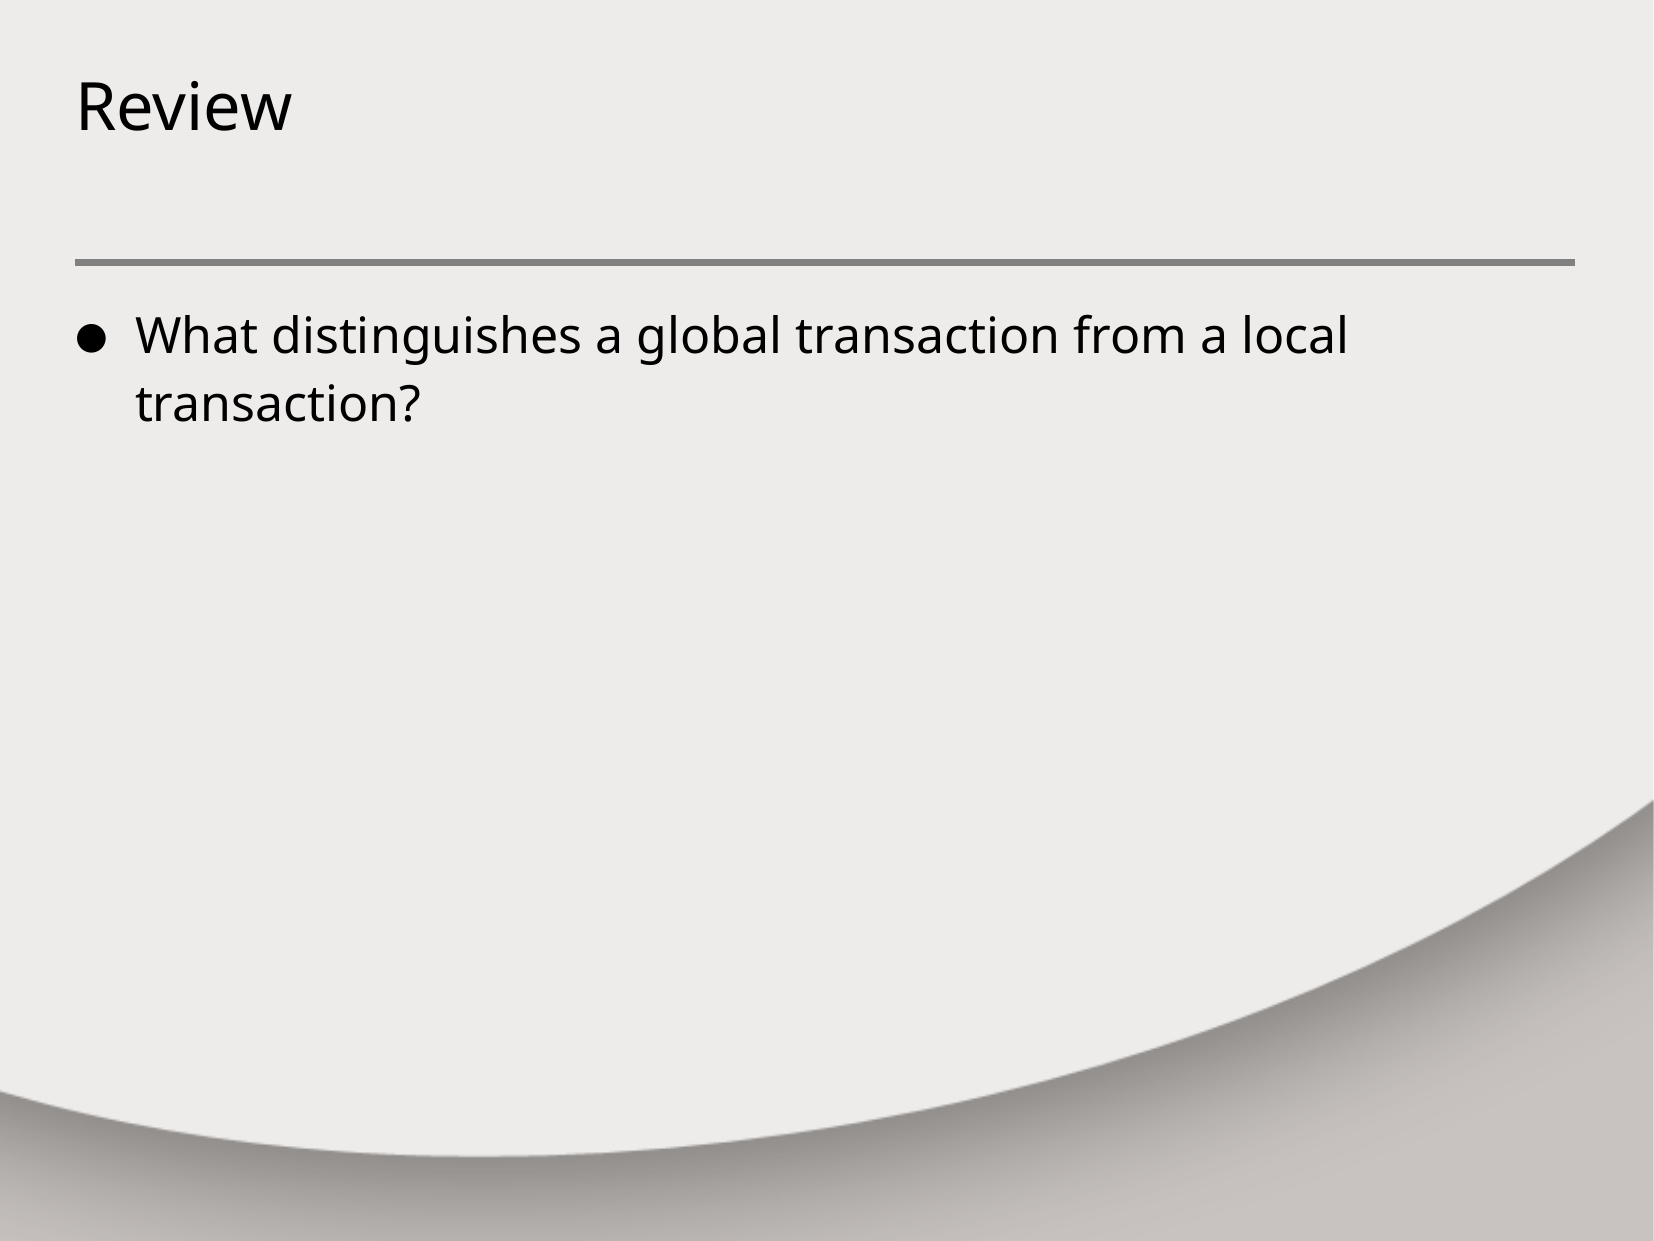

# Review
What distinguishes a global transaction from a local transaction?